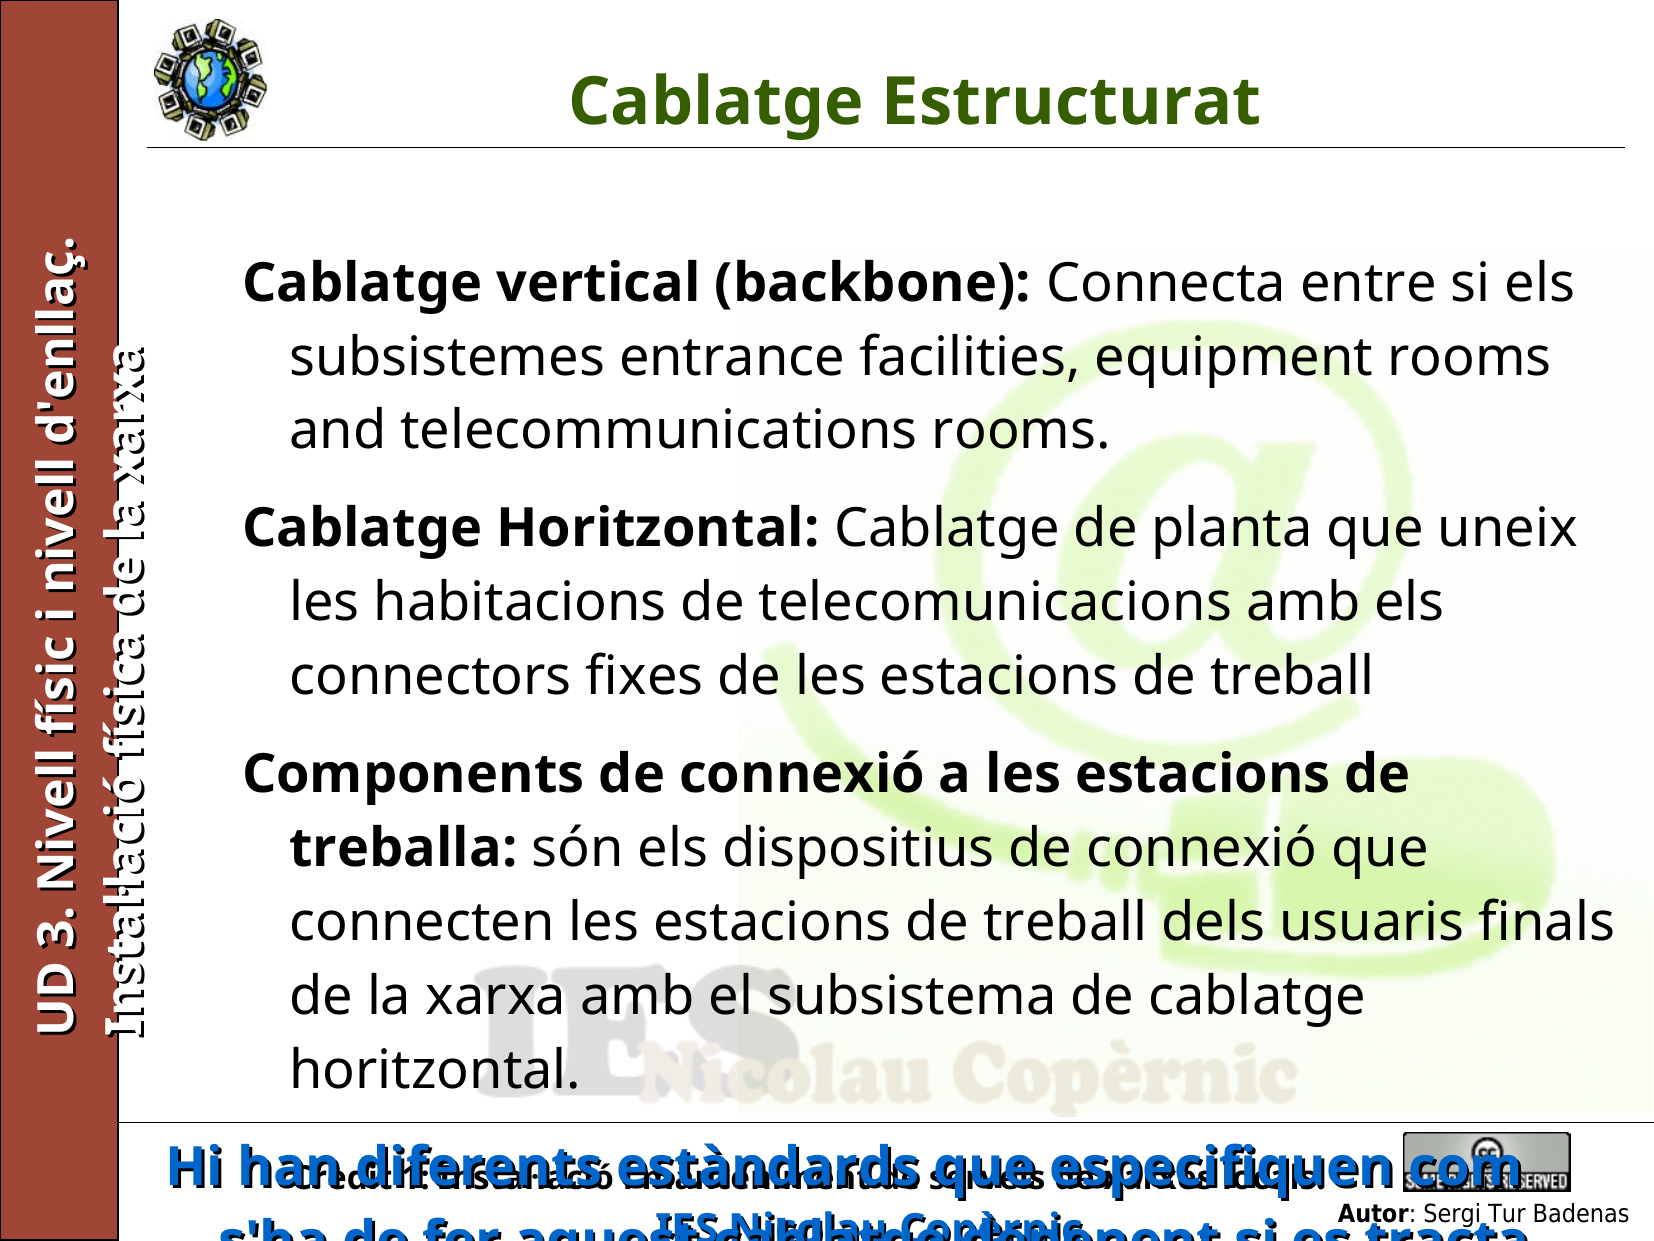

# Cablatge Estructurat
Cablatge vertical (backbone): Connecta entre si els subsistemes entrance facilities, equipment rooms and telecommunications rooms.
Cablatge Horitzontal: Cablatge de planta que uneix les habitacions de telecomunicacions amb els connectors fixes de les estacions de treball
Components de connexió a les estacions de treballa: són els dispositius de connexió que connecten les estacions de treball dels usuaris finals de la xarxa amb el subsistema de cablatge horitzontal.
Hi han diferents estàndards que especifiquen com s'ha de fer aquest cablatge depenent si es tracta d'un CPD, d'una oficina o d'un edifici d'apartaments.